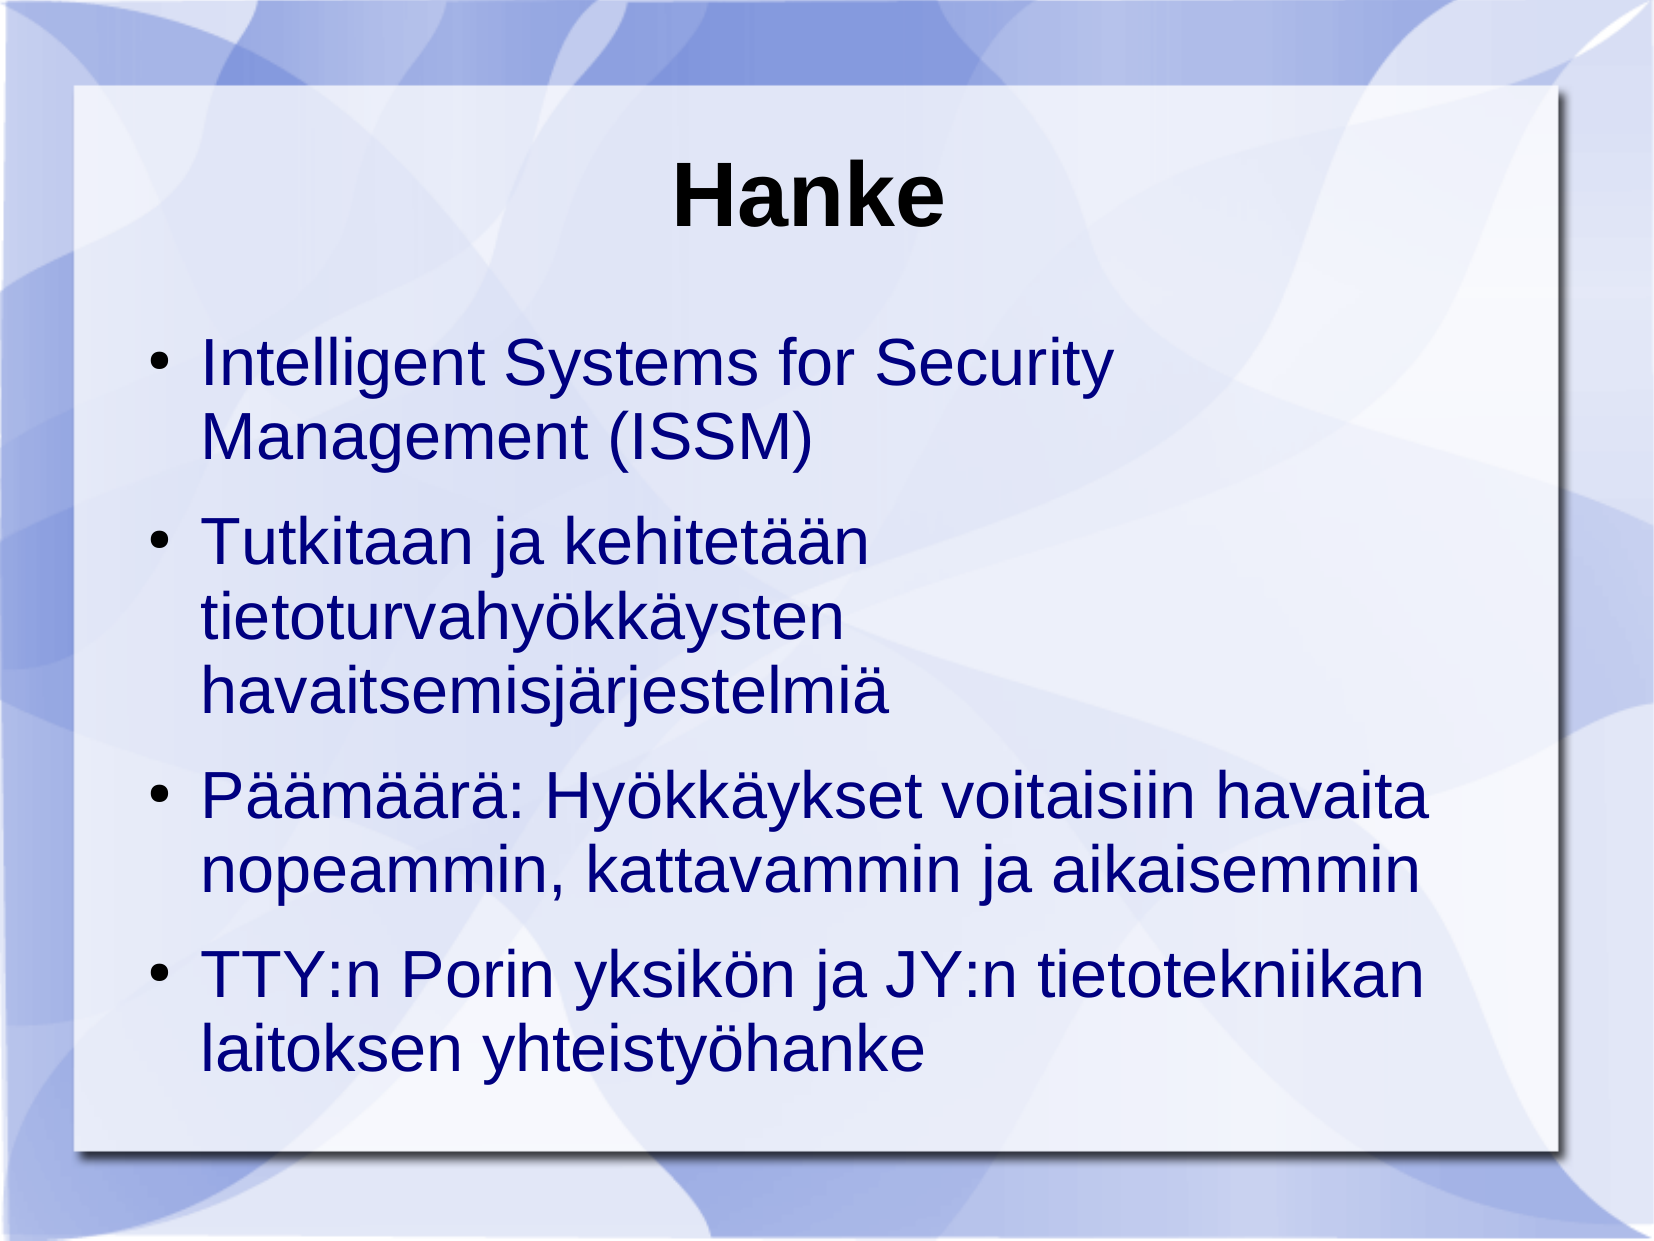

# Hanke
Intelligent Systems for Security Management (ISSM)
Tutkitaan ja kehitetään tietoturvahyökkäysten havaitsemisjärjestelmiä
Päämäärä: Hyökkäykset voitaisiin havaita nopeammin, kattavammin ja aikaisemmin
TTY:n Porin yksikön ja JY:n tietotekniikan laitoksen yhteistyöhanke